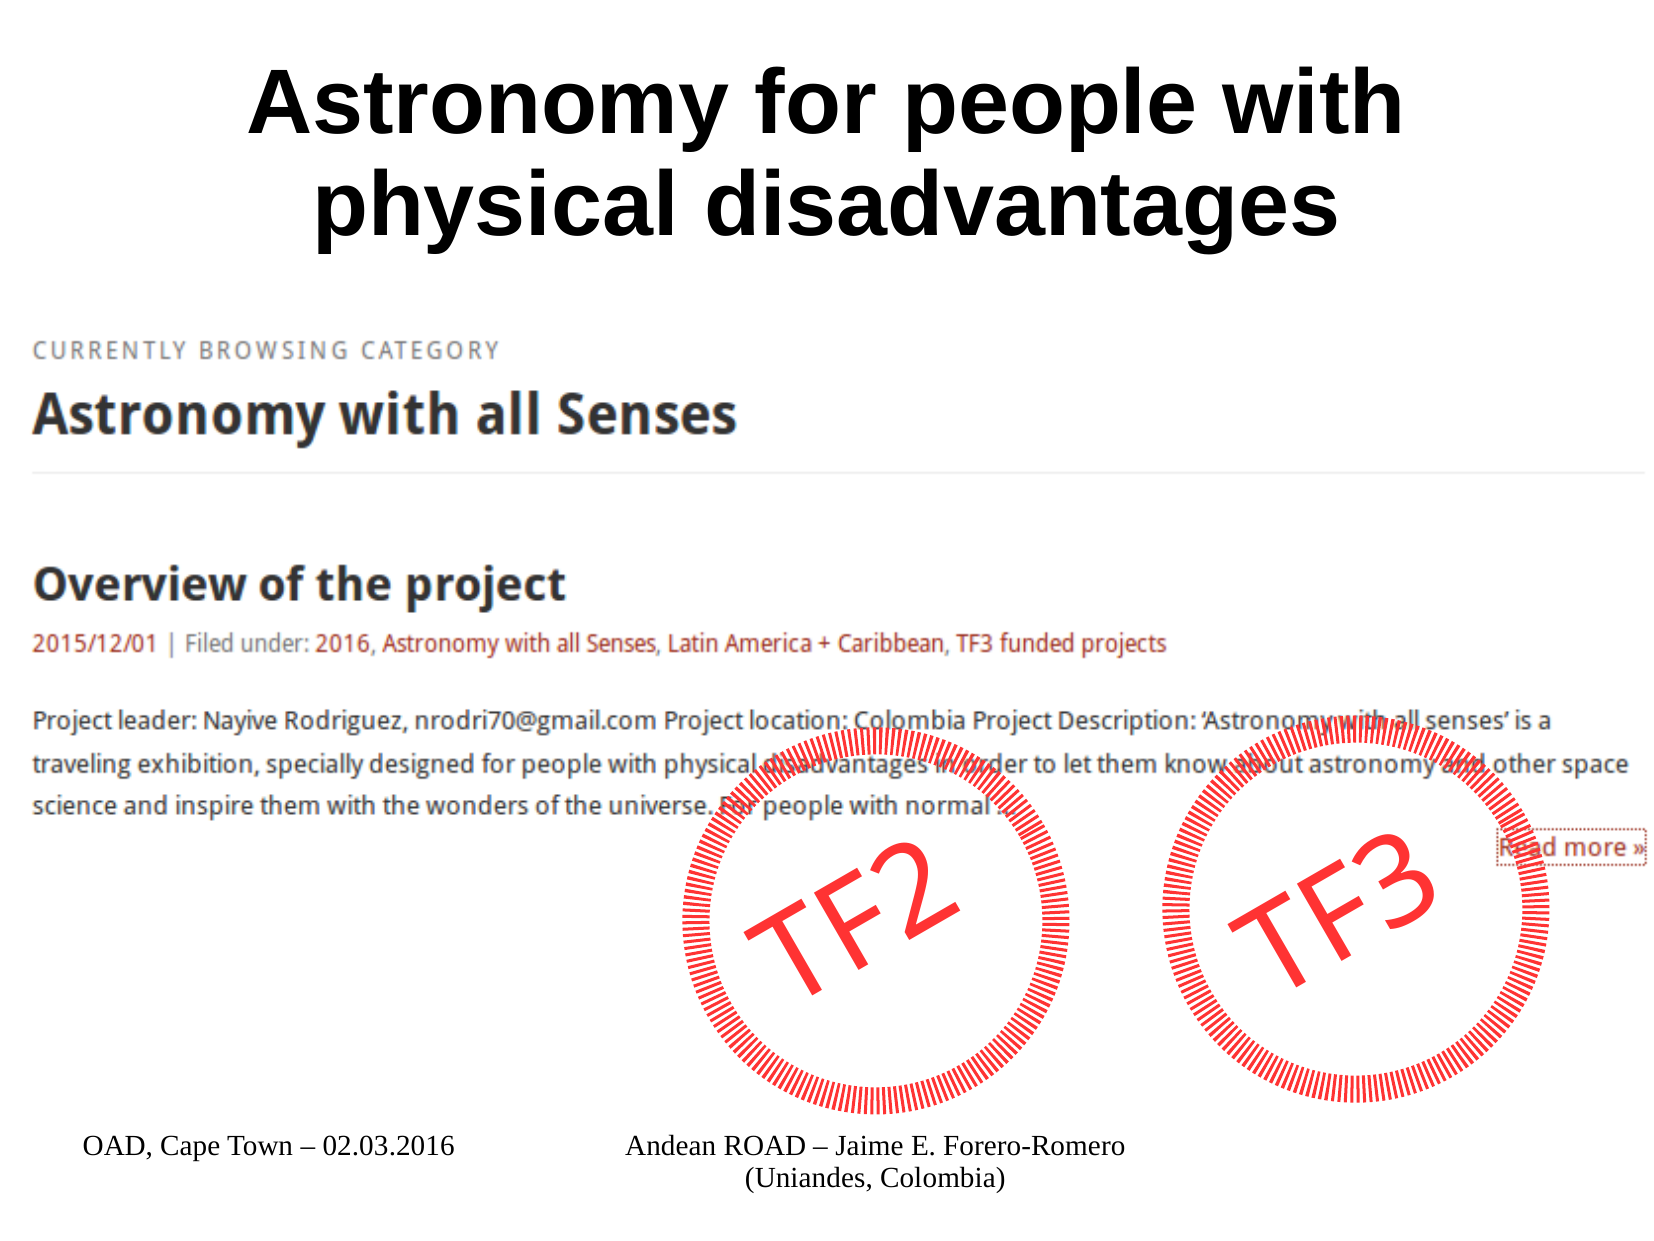

# Astronomy for people with physical disadvantages
TF3
TF2